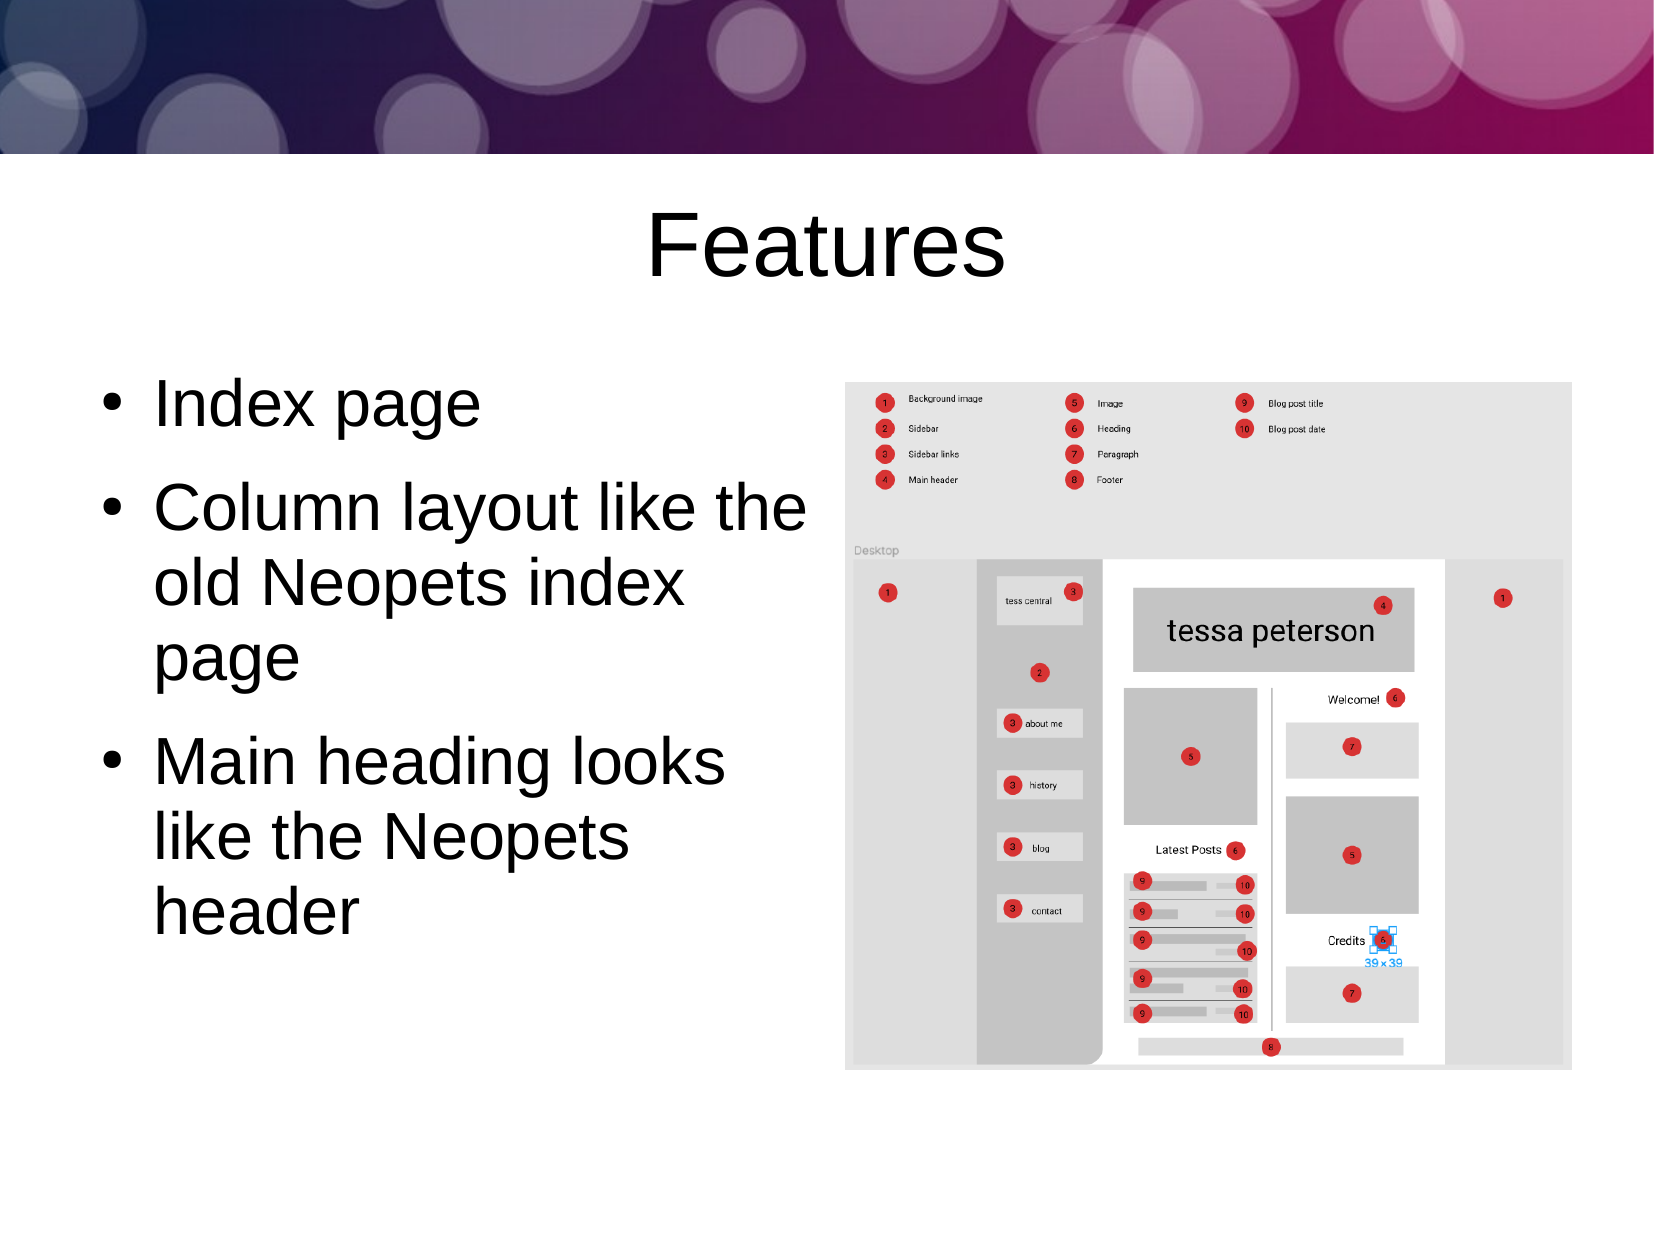

# Features
Index page
Column layout like the old Neopets index page
Main heading looks like the Neopets header